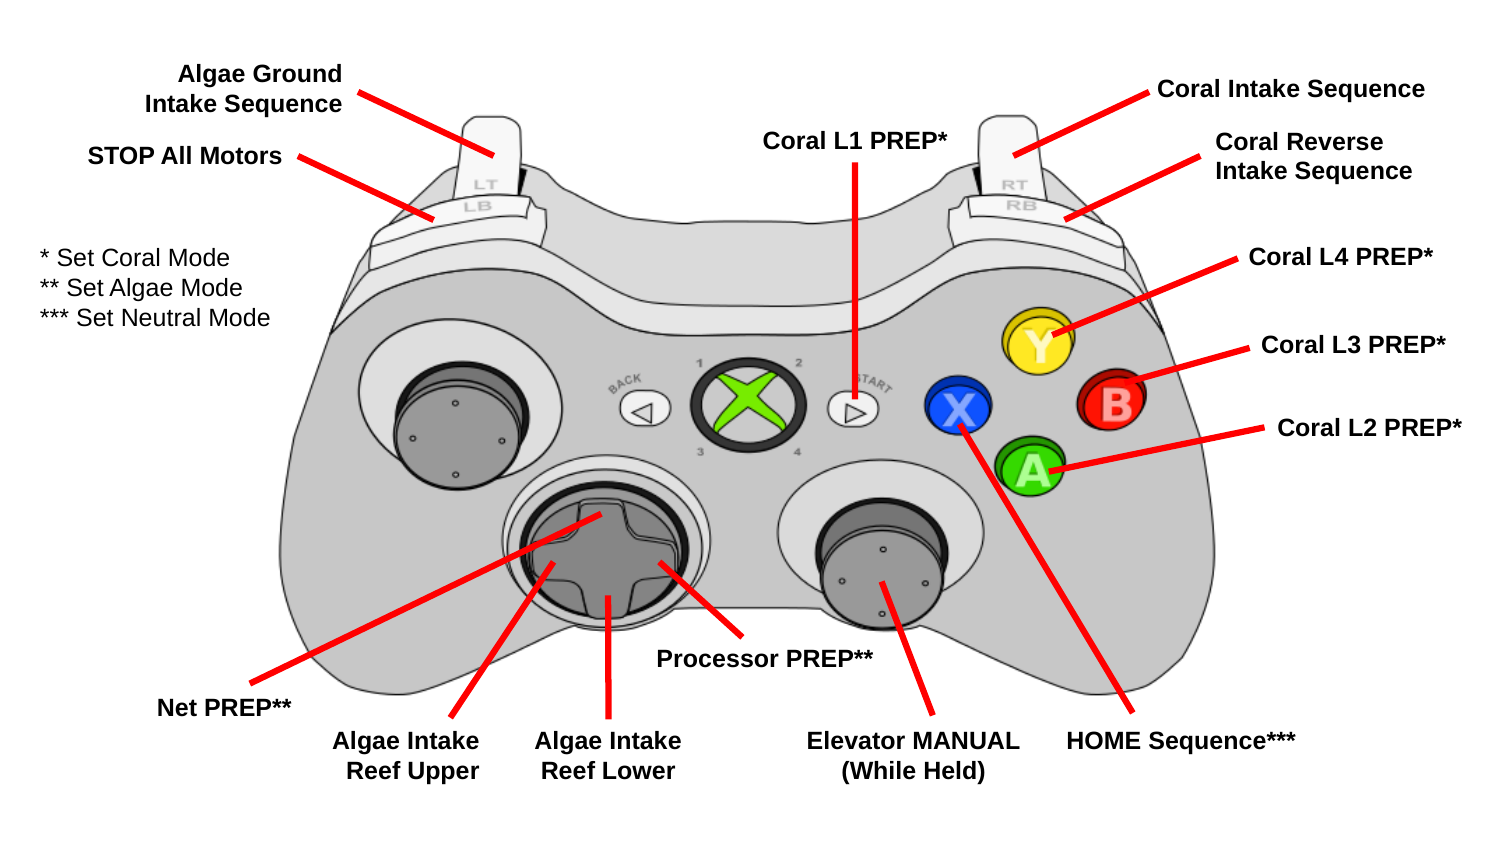

Algae Ground
Intake Sequence
Coral Intake Sequence
Coral L1 PREP*
STOP All Motors
Coral Reverse
Intake Sequence
Coral L4 PREP*
* Set Coral Mode
** Set Algae Mode
*** Set Neutral Mode
Coral L3 PREP*
Coral L2 PREP*
Processor PREP**
Net PREP**
HOME Sequence***
Algae Intake
Reef Upper
Algae Intake
Reef Lower
Elevator MANUAL
(While Held)